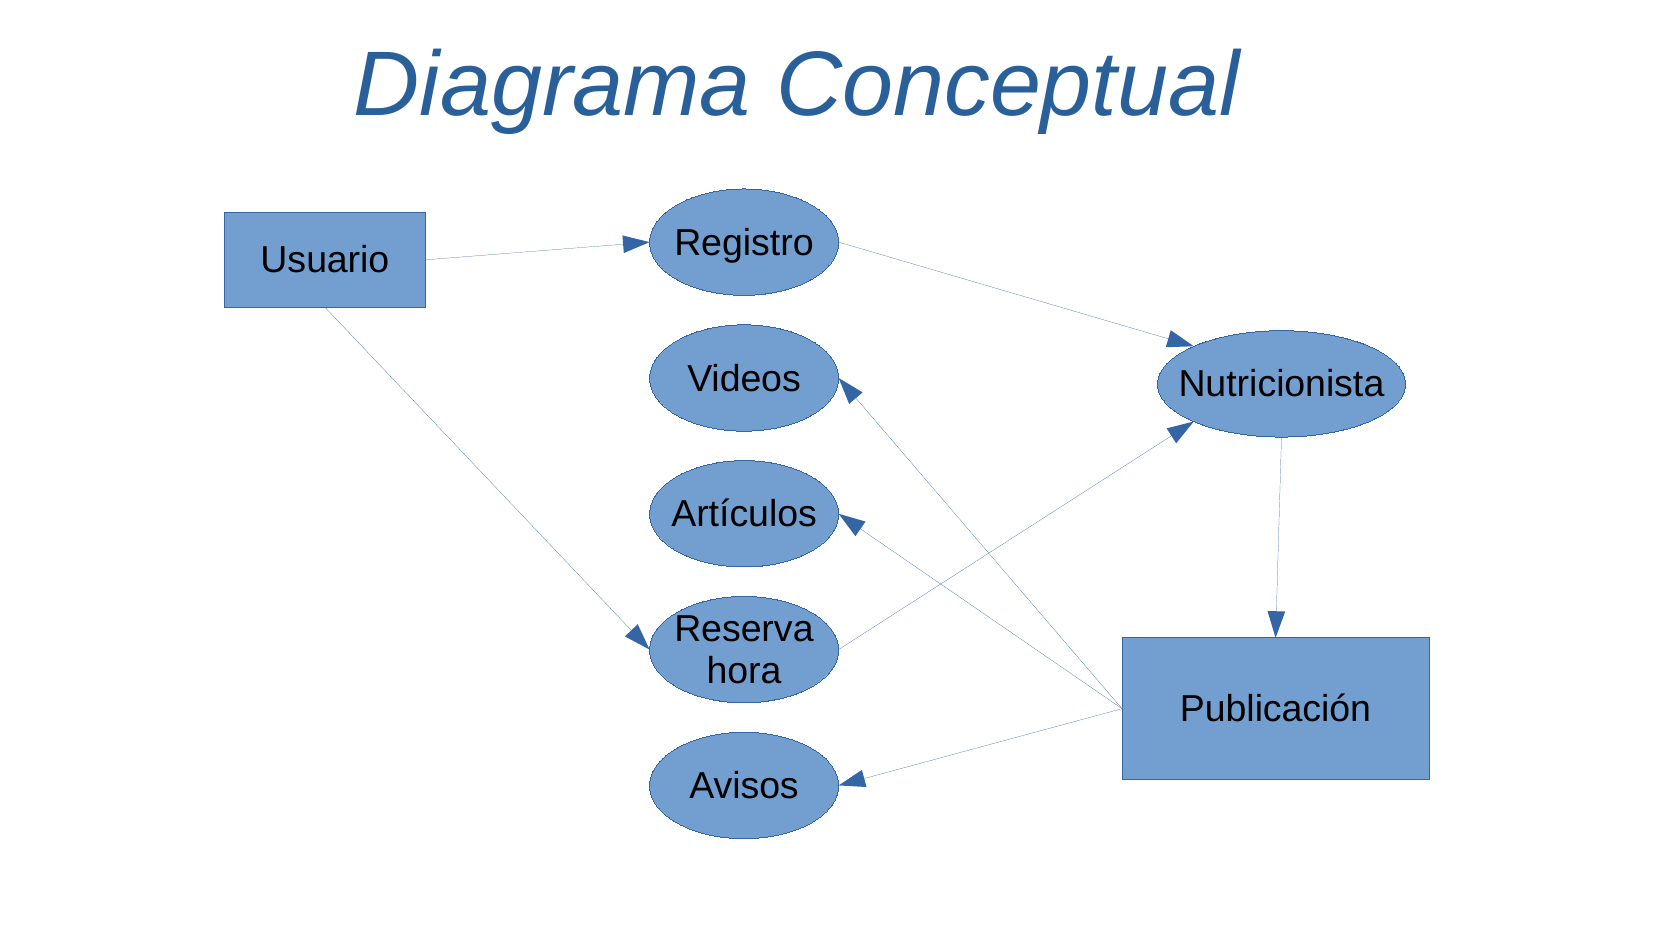

# Diagrama Conceptual
Registro
Usuario
Videos
Nutricionista
Artículos
Reserva
hora
Publicación
Avisos